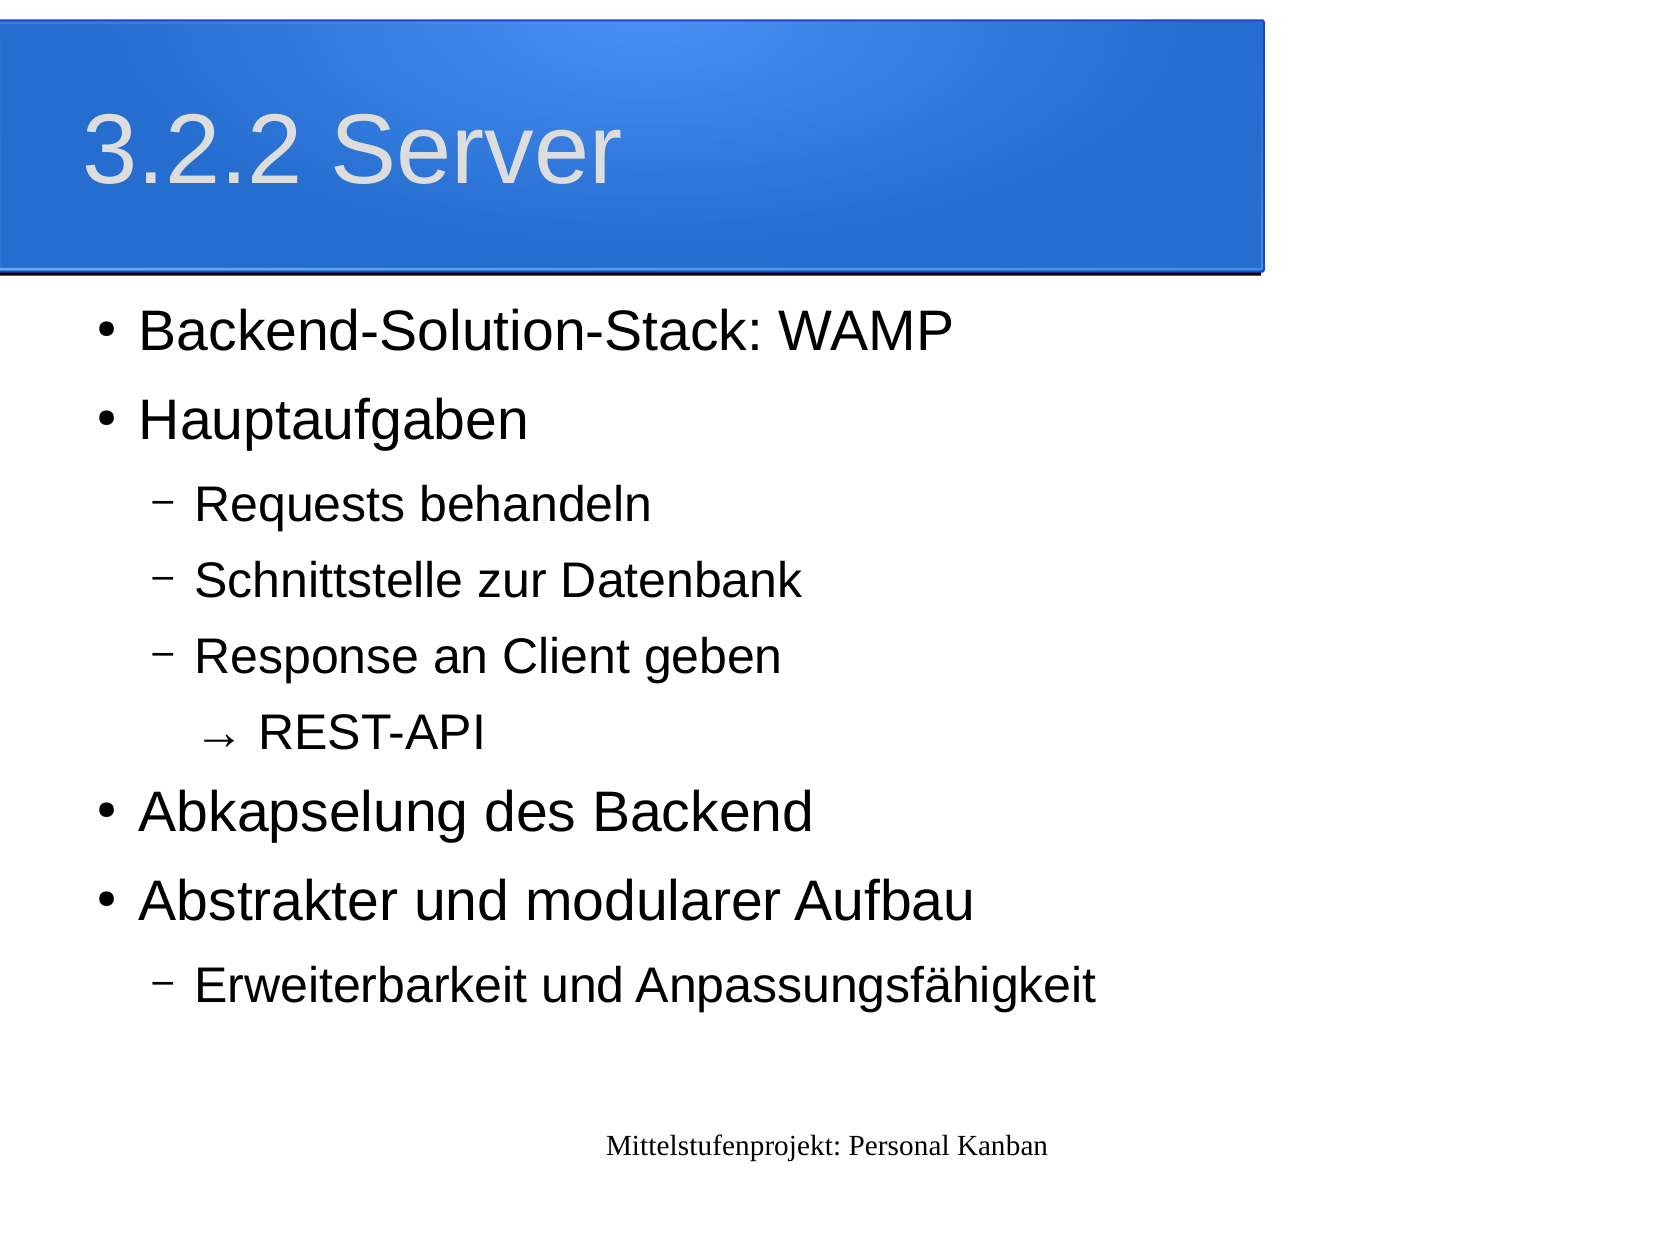

# 3.2.2 Server
Backend-Solution-Stack: WAMP
Hauptaufgaben
Requests behandeln
Schnittstelle zur Datenbank
Response an Client geben
→ REST-API
Abkapselung des Backend
Abstrakter und modularer Aufbau
Erweiterbarkeit und Anpassungsfähigkeit
Mittelstufenprojekt: Personal Kanban